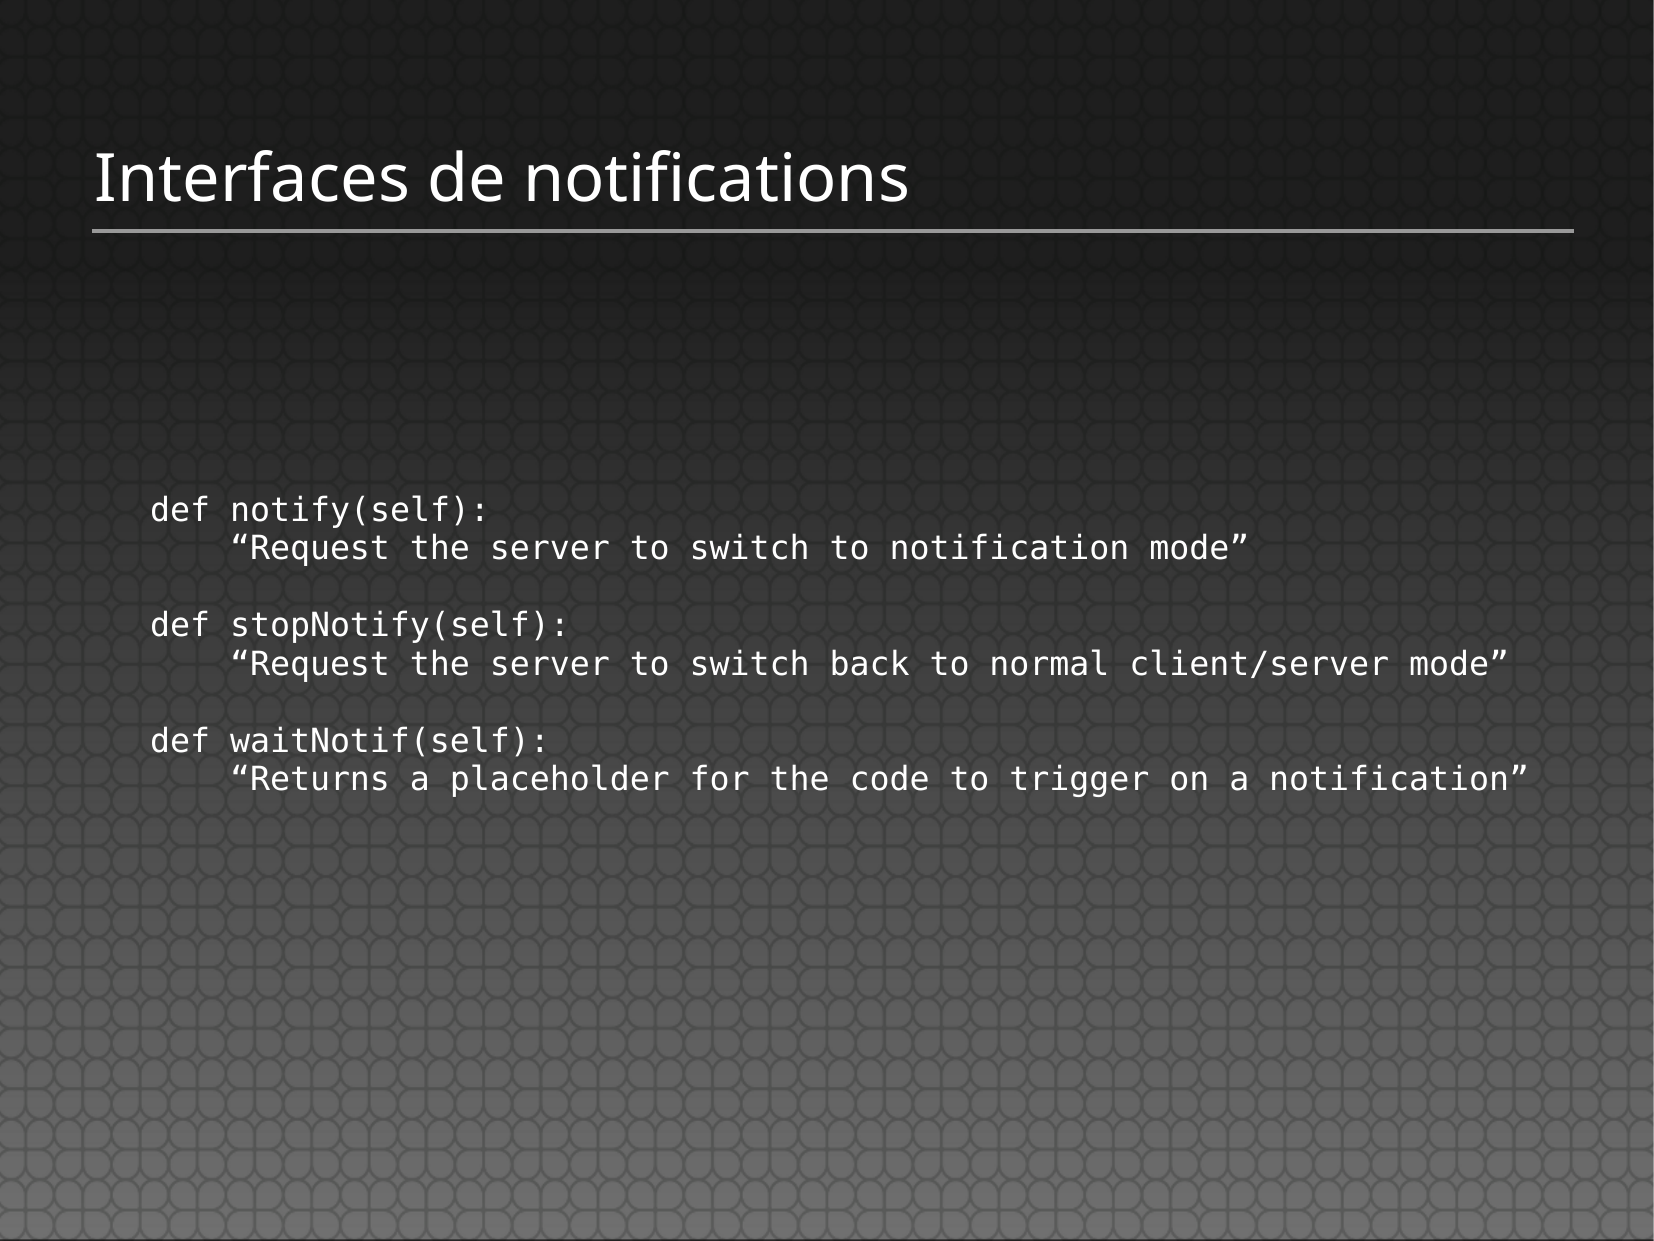

# Interfaces de notifications
 def notify(self):
 “Request the server to switch to notification mode”
 def stopNotify(self):
 “Request the server to switch back to normal client/server mode”
 def waitNotif(self):
 “Returns a placeholder for the code to trigger on a notification”